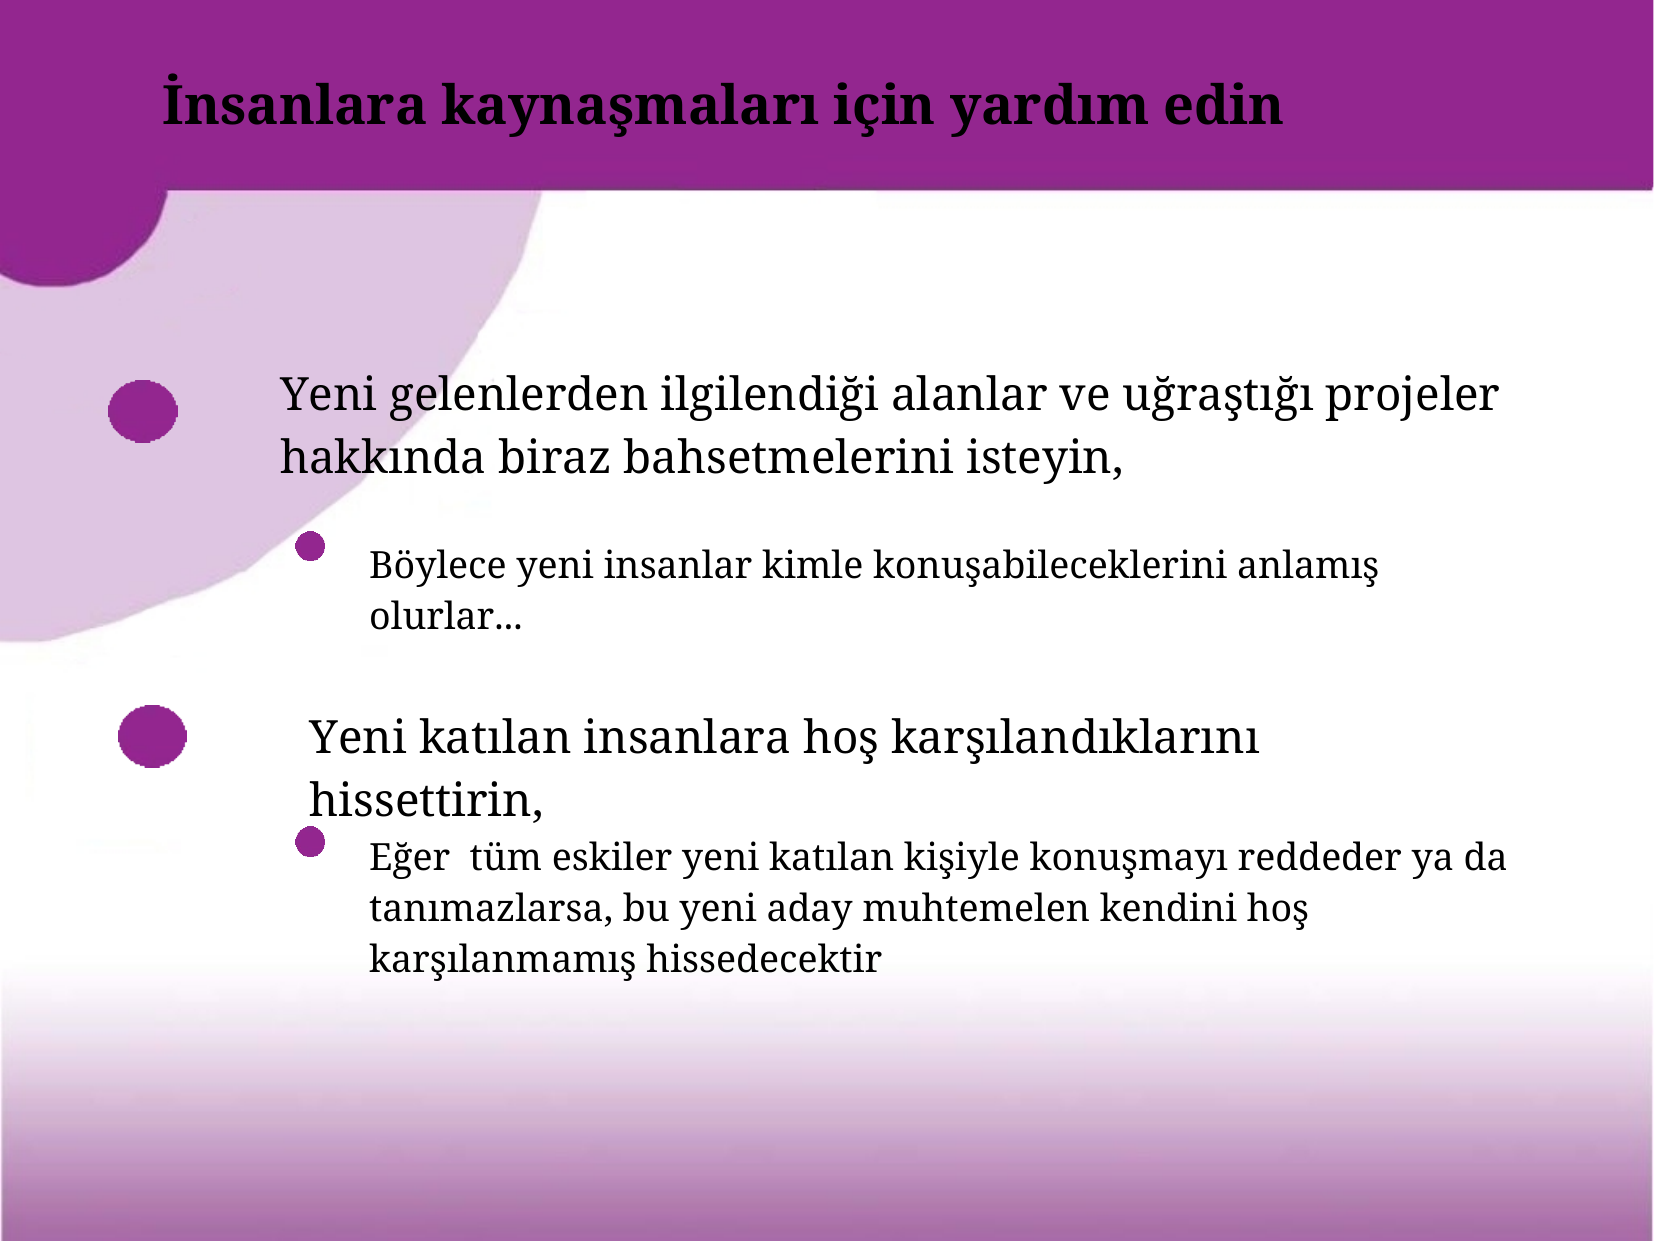

İnsanlara kaynaşmaları için yardım edin
Yeni gelenlerden ilgilendiği alanlar ve uğraştığı projeler hakkında biraz bahsetmelerini isteyin,
Böylece yeni insanlar kimle konuşabileceklerini anlamış olurlar...
Yeni katılan insanlara hoş karşılandıklarını hissettirin,
Eğer tüm eskiler yeni katılan kişiyle konuşmayı reddeder ya da tanımazlarsa, bu yeni aday muhtemelen kendini hoş karşılanmamış hissedecektir